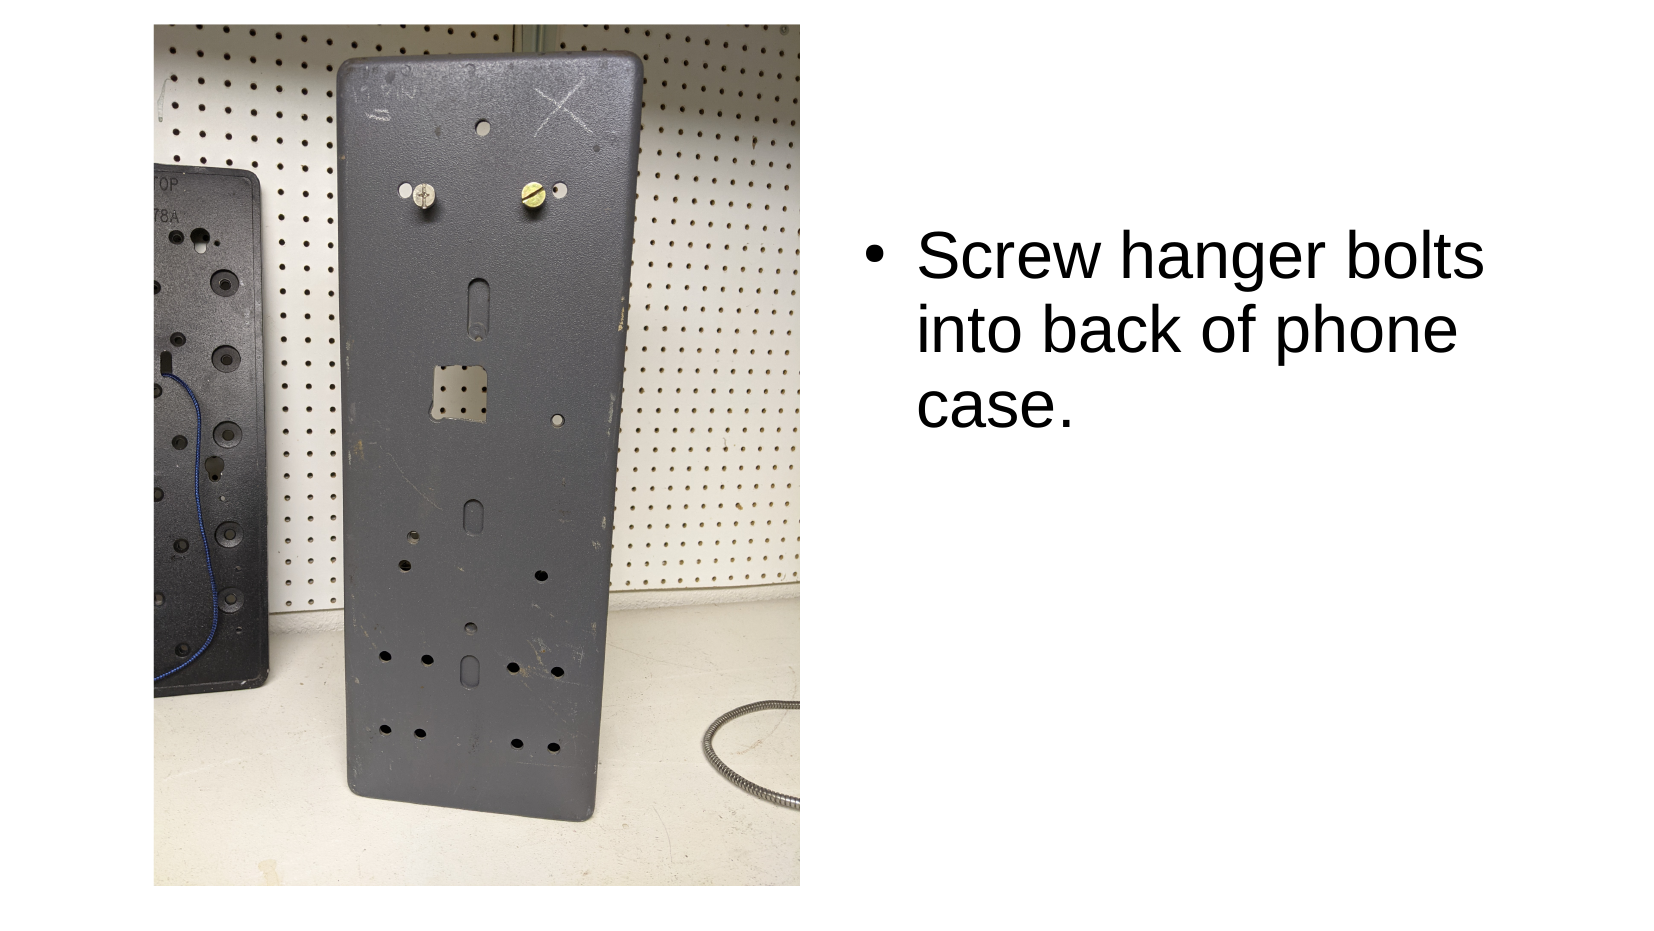

#
Screw hanger bolts into back of phone case.